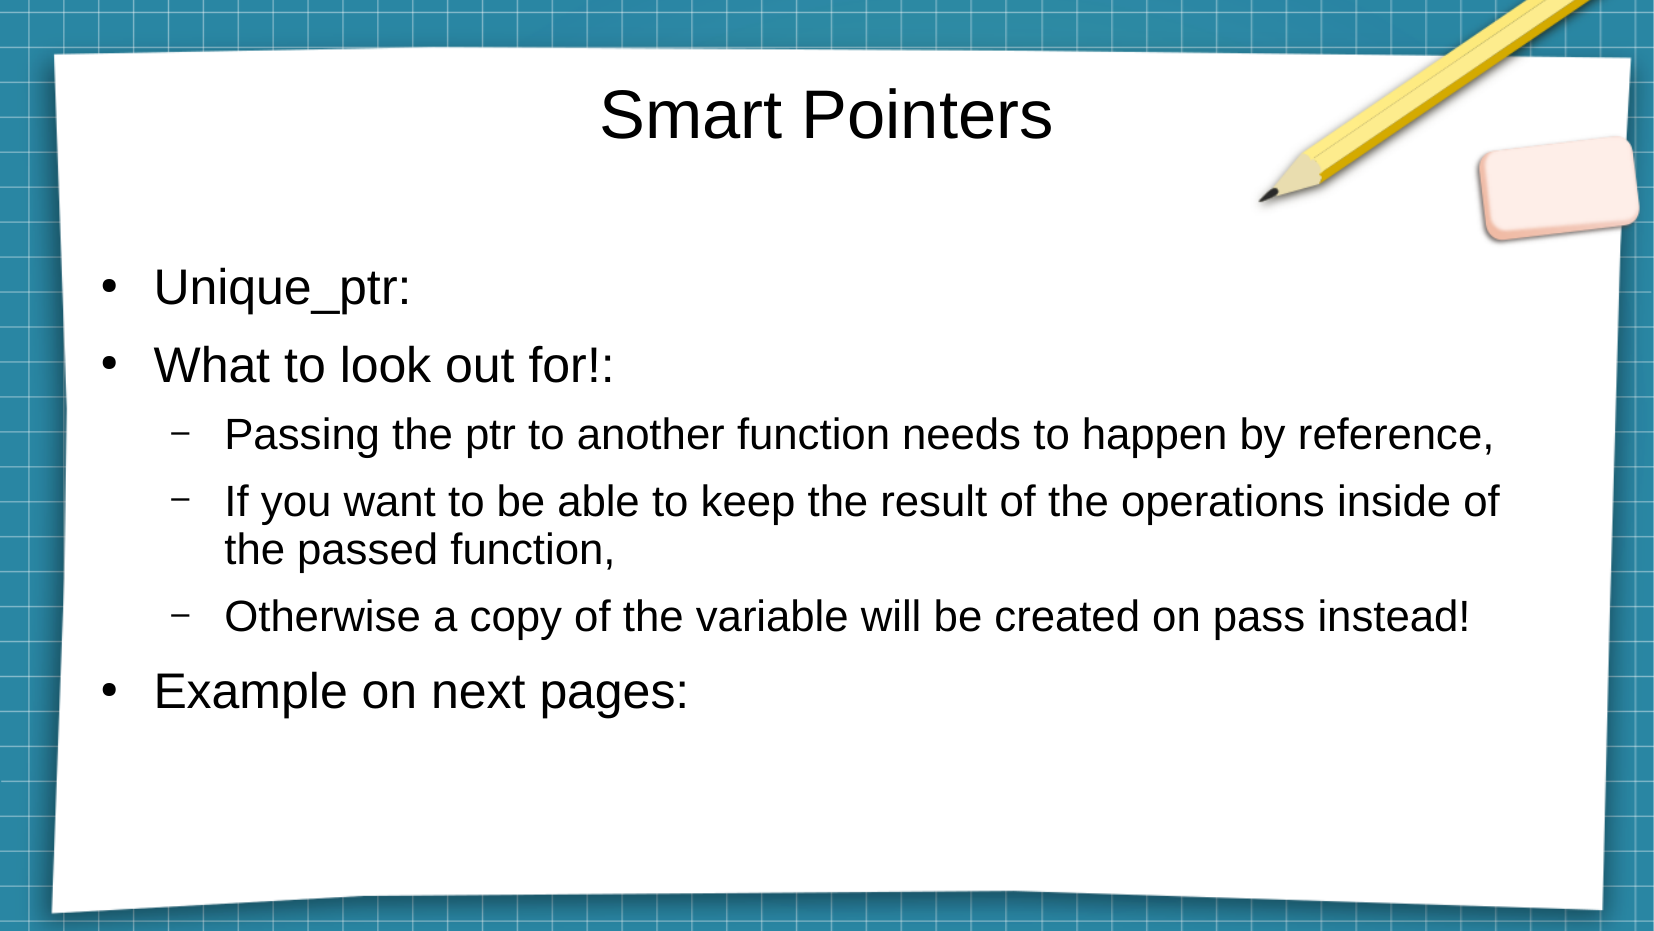

# Smart Pointers
Unique_ptr:
What to look out for!:
Passing the ptr to another function needs to happen by reference,
If you want to be able to keep the result of the operations inside of the passed function,
Otherwise a copy of the variable will be created on pass instead!
Example on next pages: